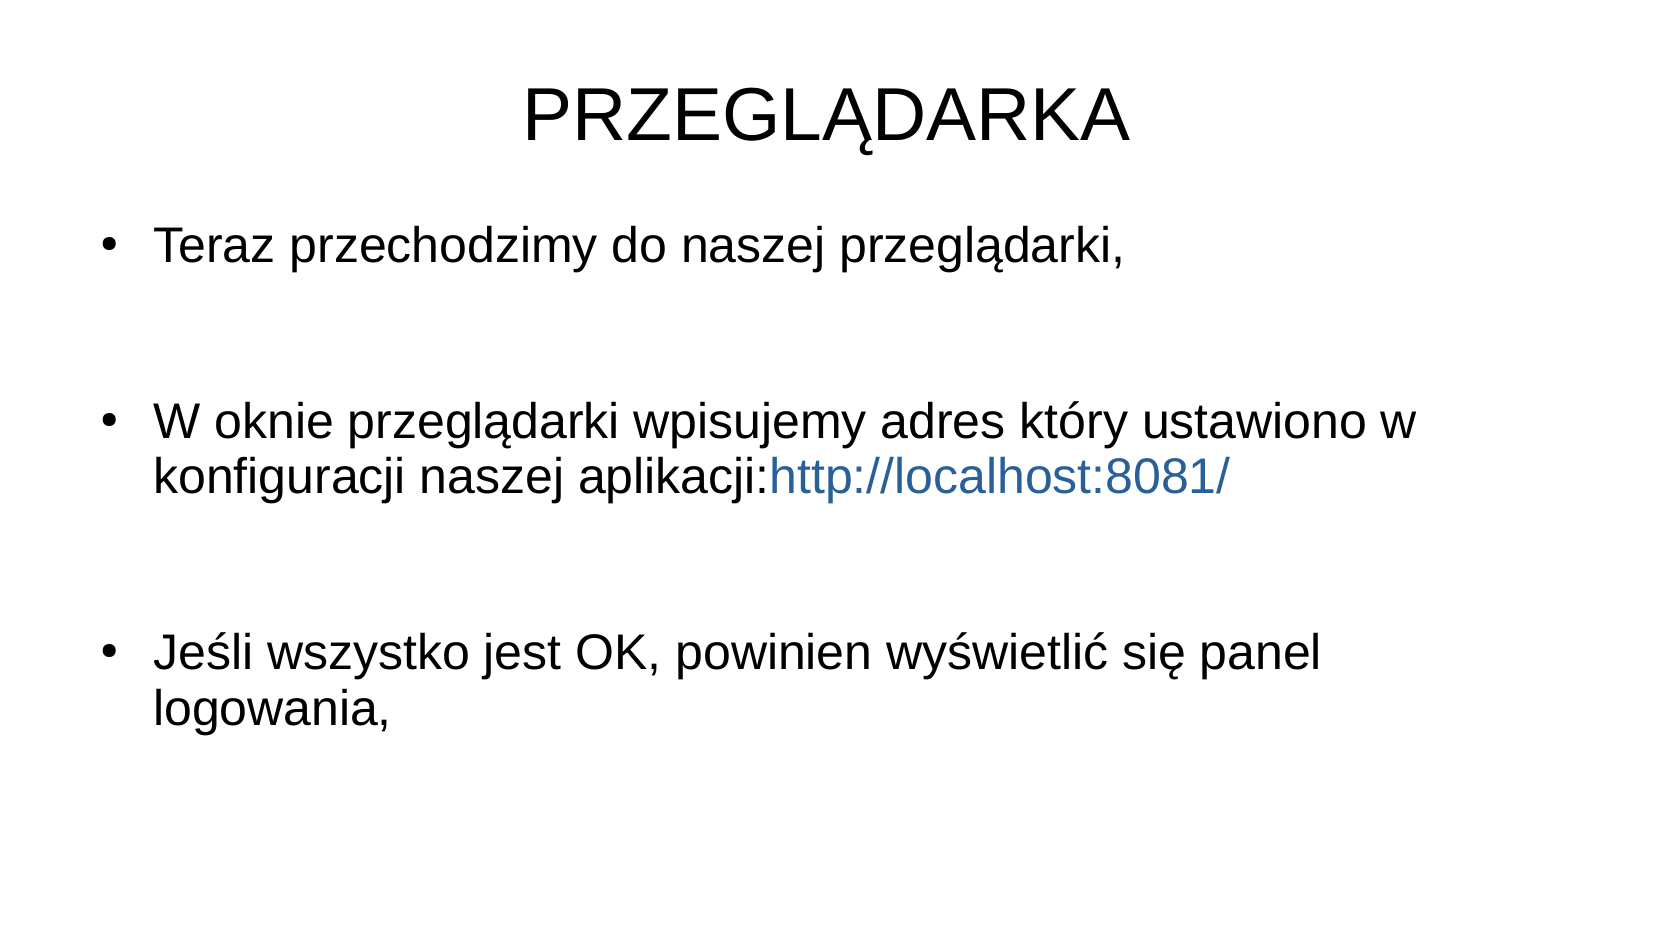

# PRZEGLĄDARKA
Teraz przechodzimy do naszej przeglądarki,
W oknie przeglądarki wpisujemy adres który ustawiono w konfiguracji naszej aplikacji:http://localhost:8081/
Jeśli wszystko jest OK, powinien wyświetlić się panel logowania,